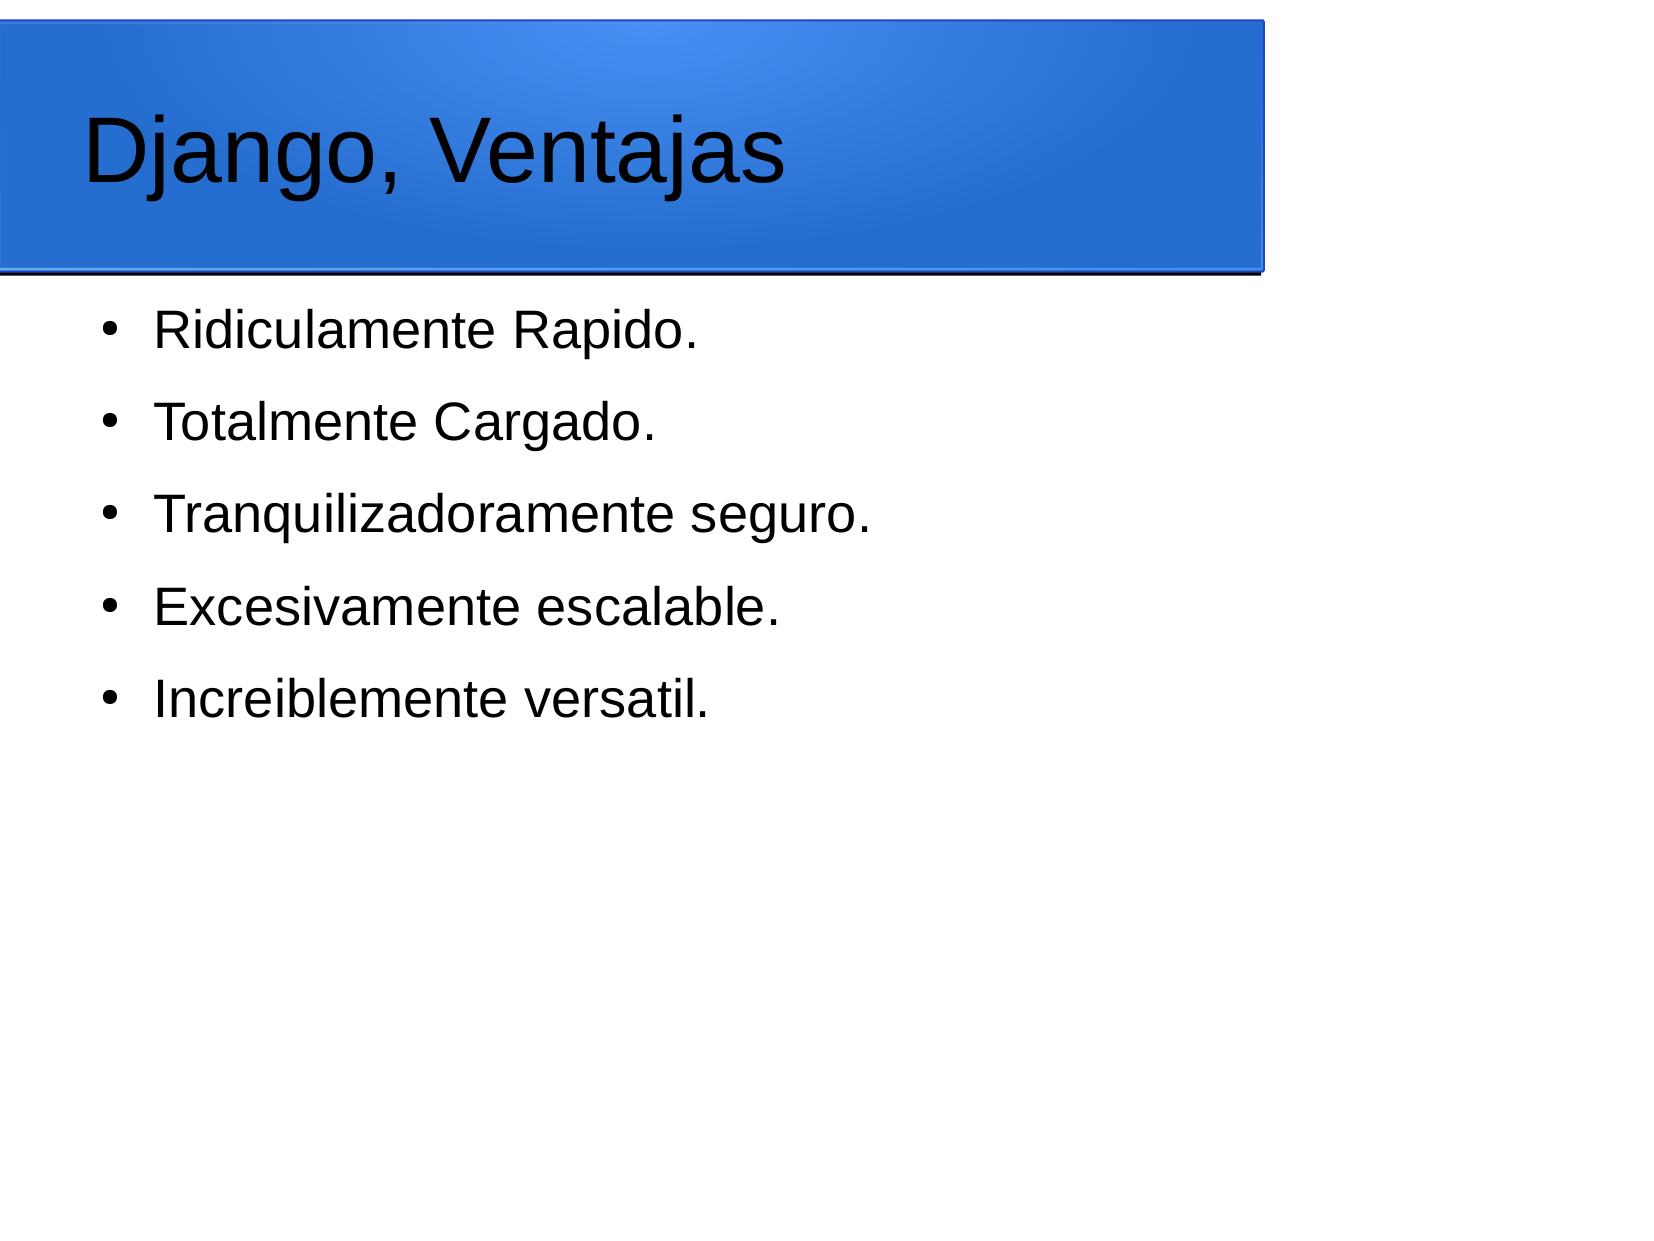

# Django, Ventajas
Ridiculamente Rapido.
Totalmente Cargado.
Tranquilizadoramente seguro.
Excesivamente escalable.
Increiblemente versatil.